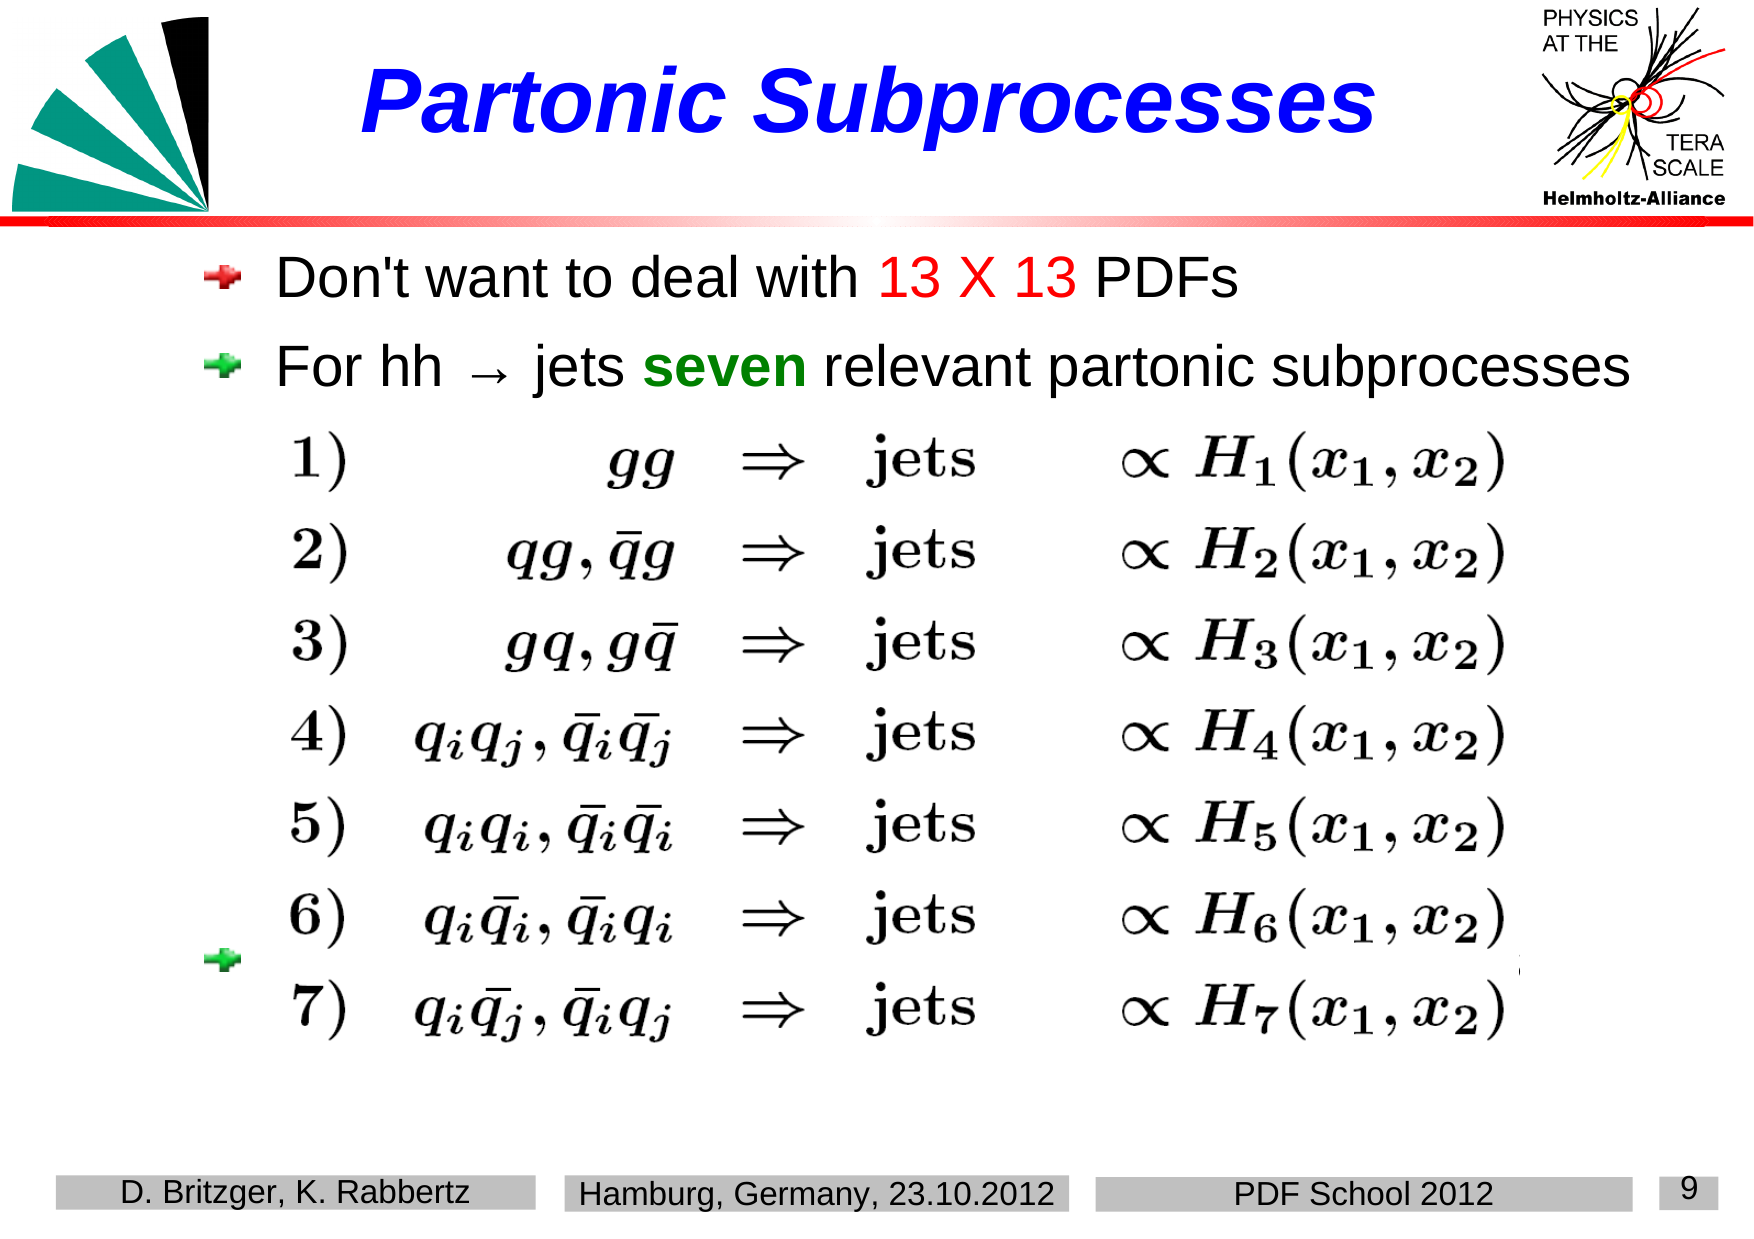

# Partonic Subprocesses
Don't want to deal with 13 X 13 PDFs
For hh → jets seven relevant partonic subprocesses
Need only seven linear combinations Hi of PDFs